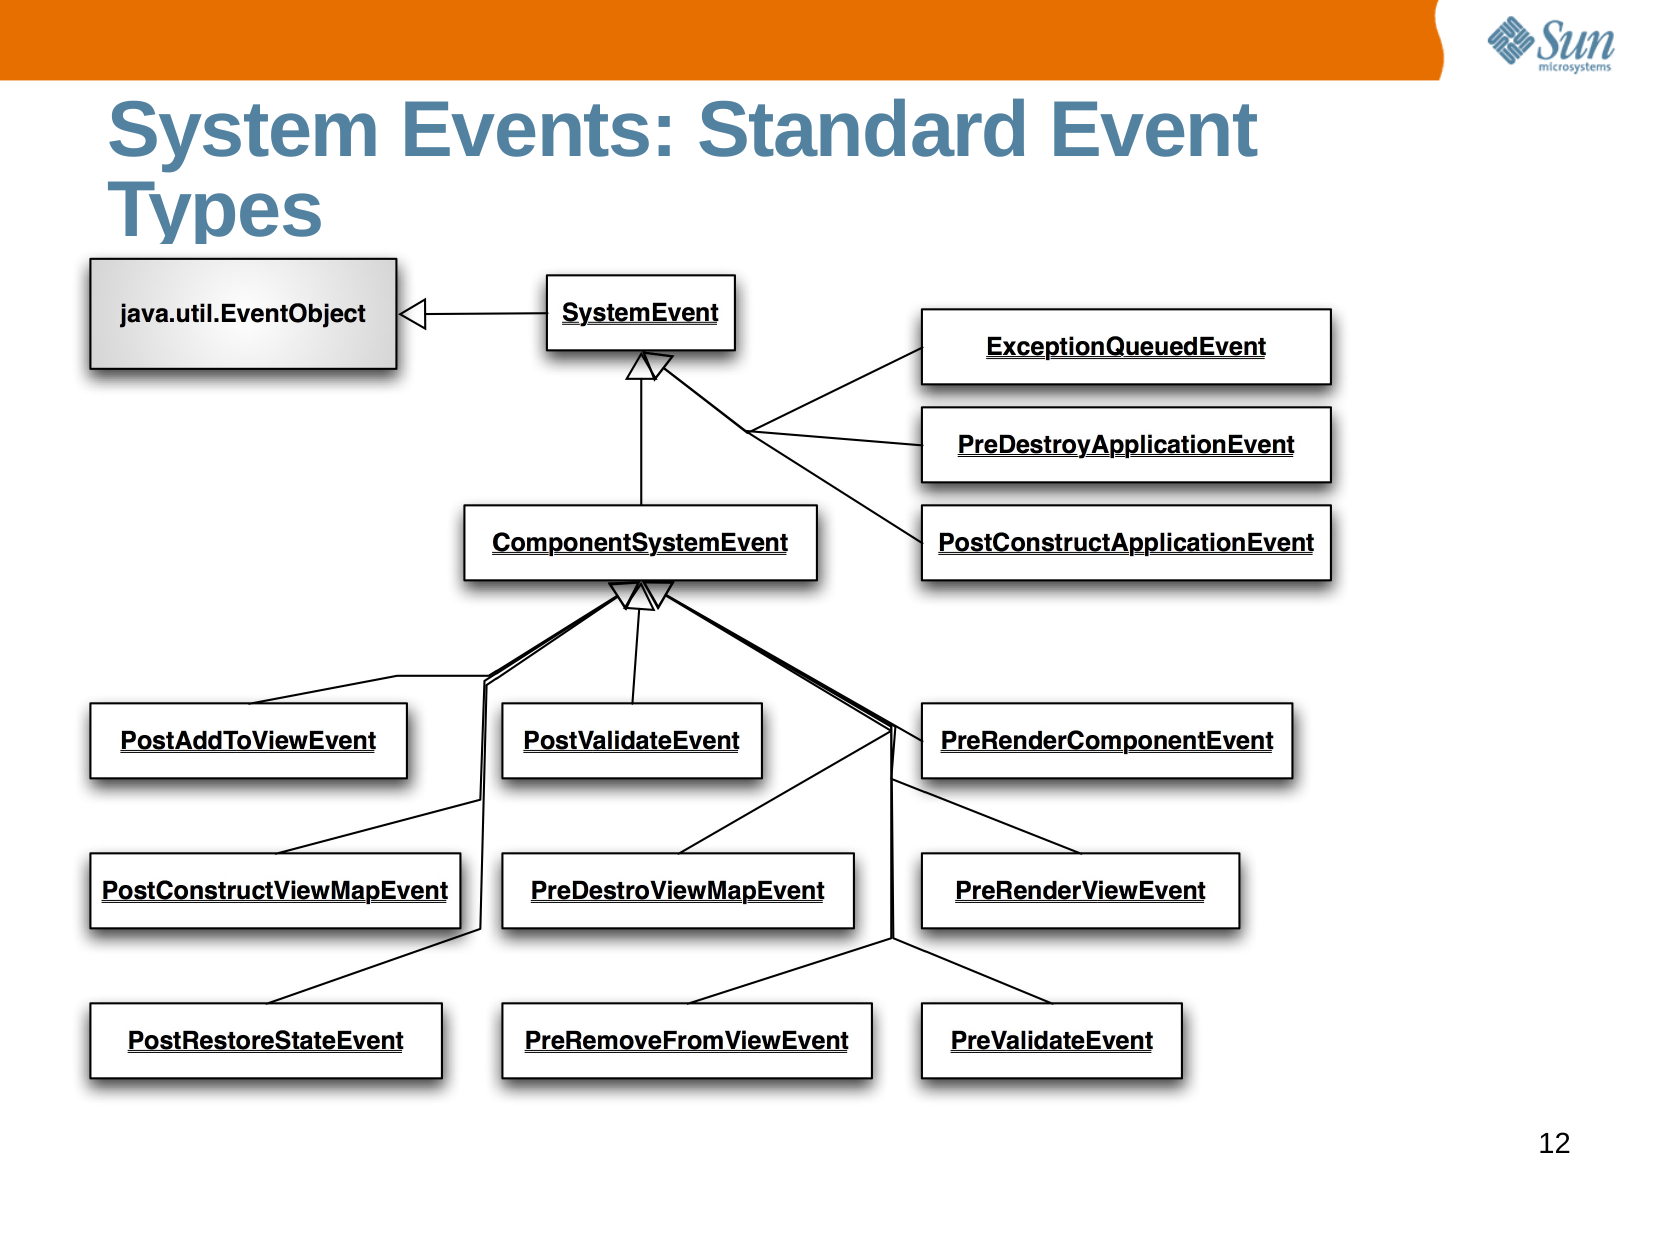

# System Events: Standard Event Types
12